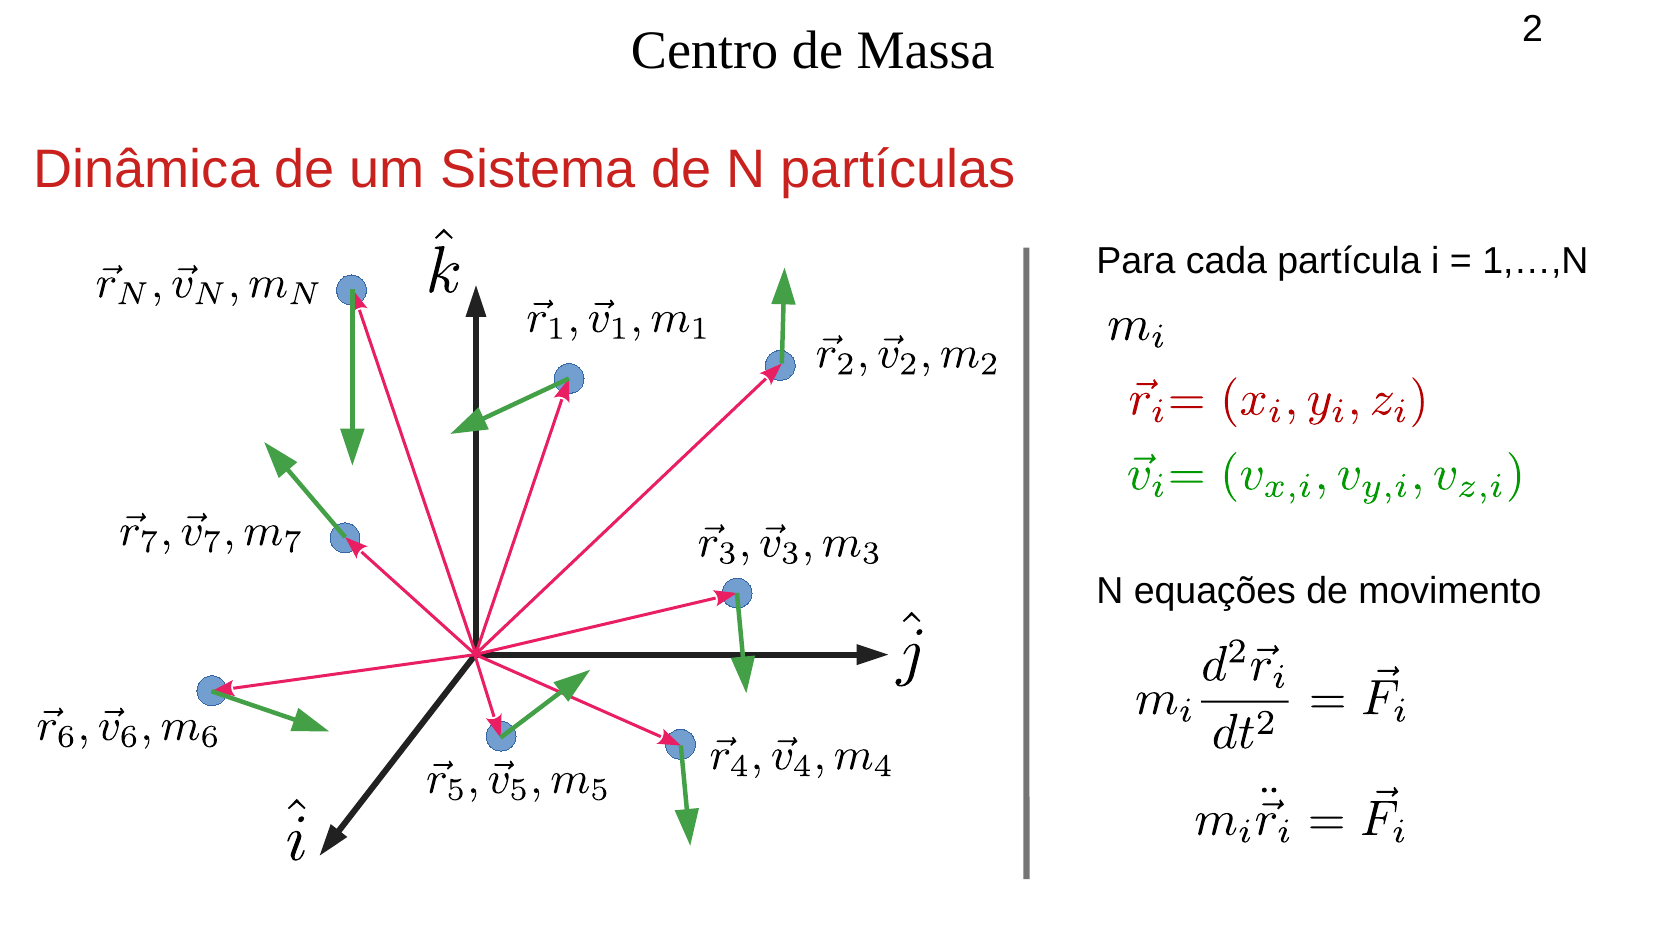

Centro de Massa
Dinâmica de um Sistema de N partículas
Para cada partícula i = 1,…,N
N equações de movimento